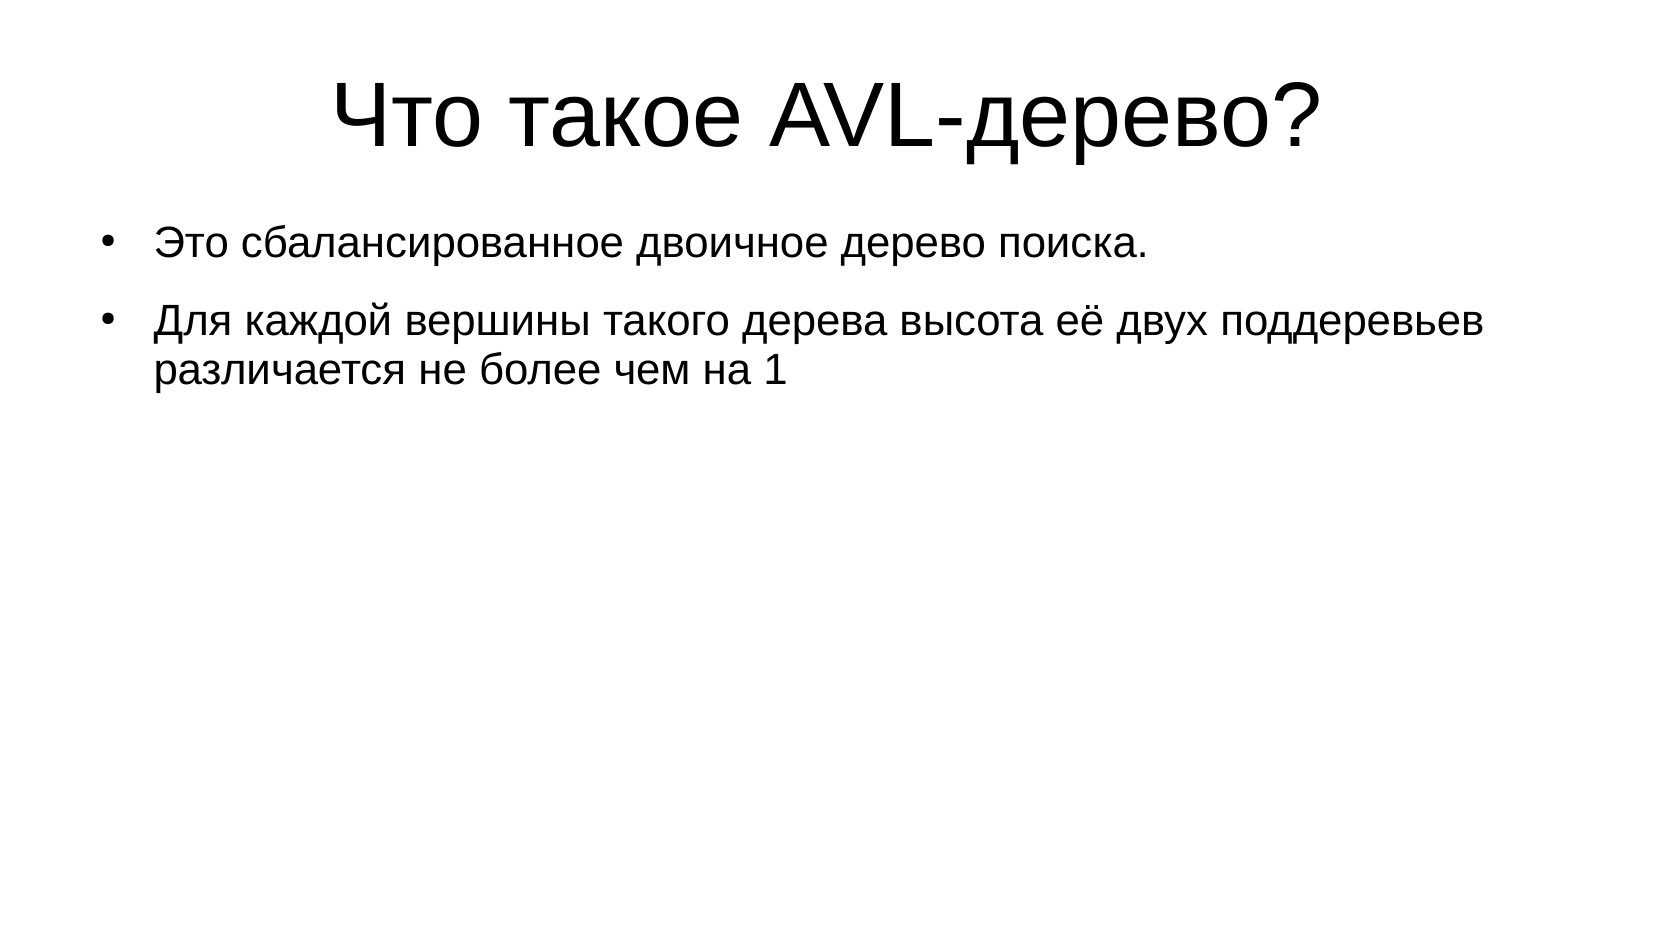

# Что такое AVL-дерево?
Это сбалансированное двоичное дерево поиска.
Для каждой вершины такого дерева высота её двух поддеревьев различается не более чем на 1